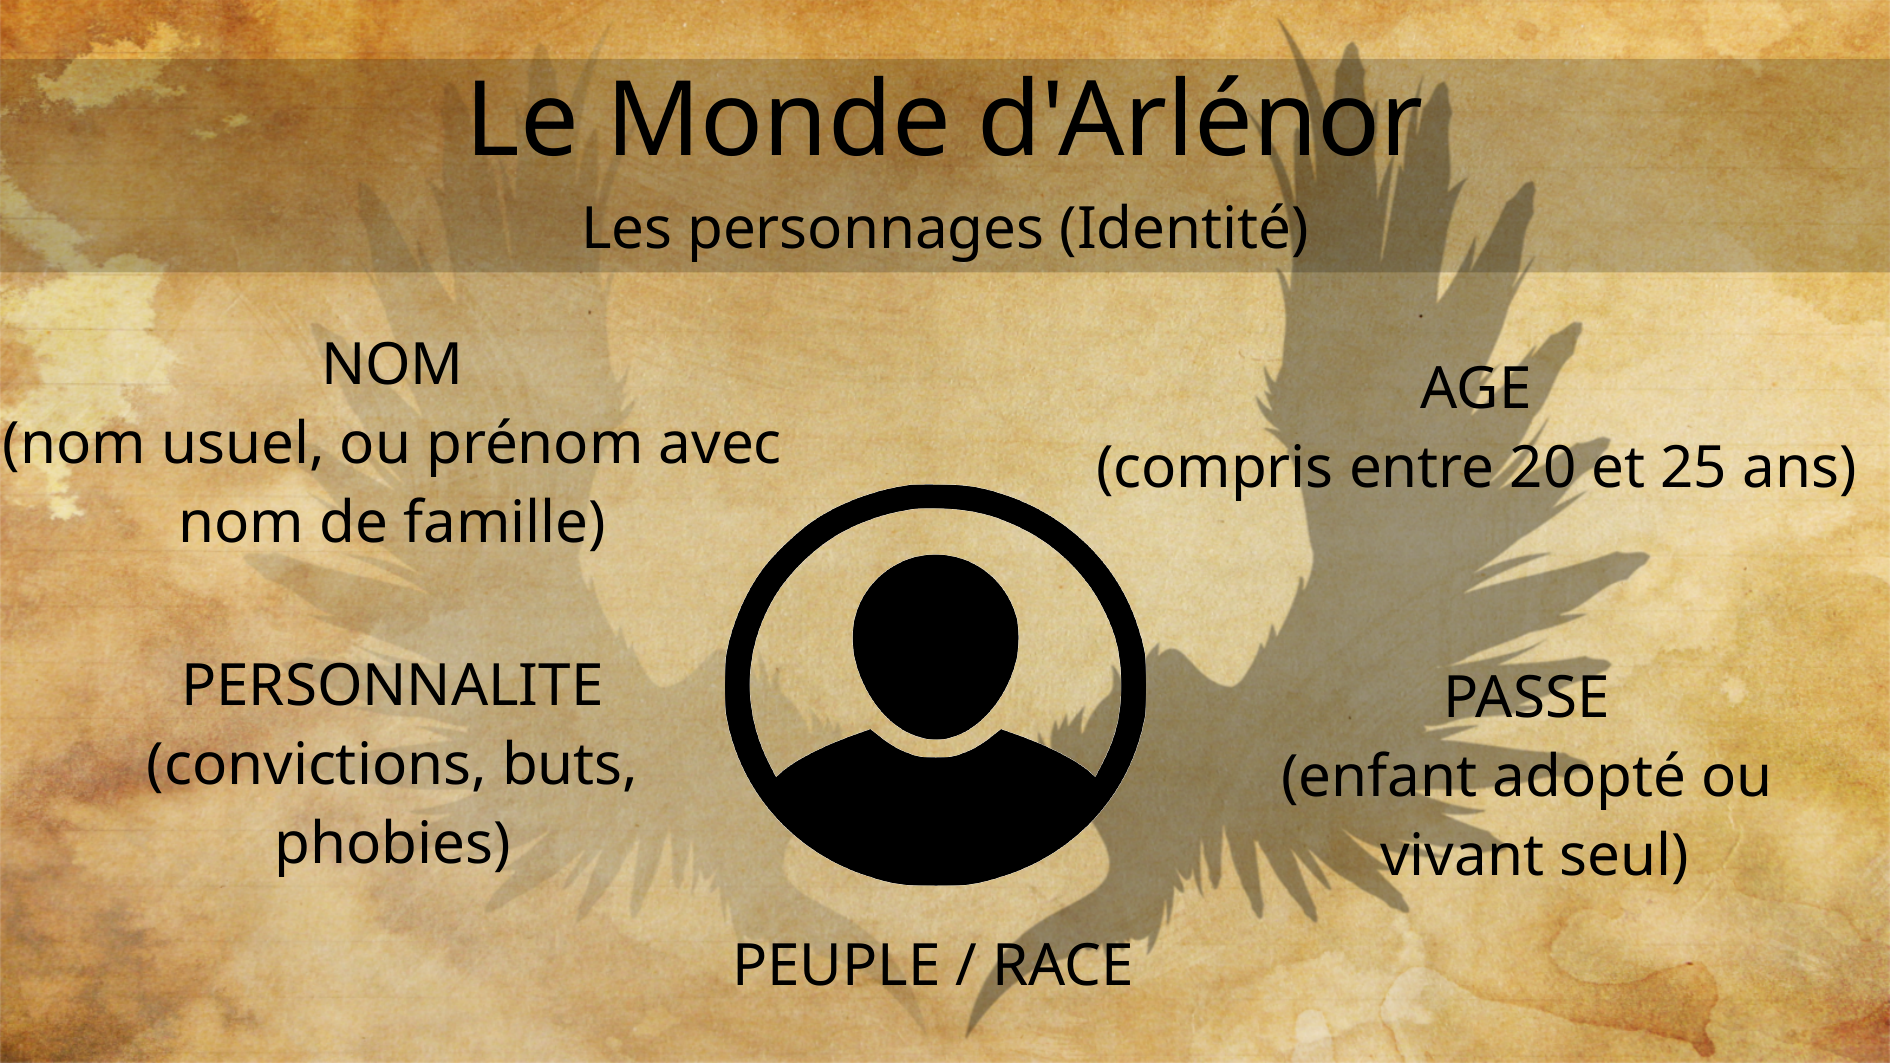

# Le Monde d'Arlénor Les personnages (Identité)
AGE
(compris entre 20 et 25 ans)
NOM
(nom usuel, ou prénom avec nom de famille)
PERSONNALITE
(convictions, buts,
phobies)
PASSE
(enfant adopté ou
 vivant seul)
PEUPLE / RACE